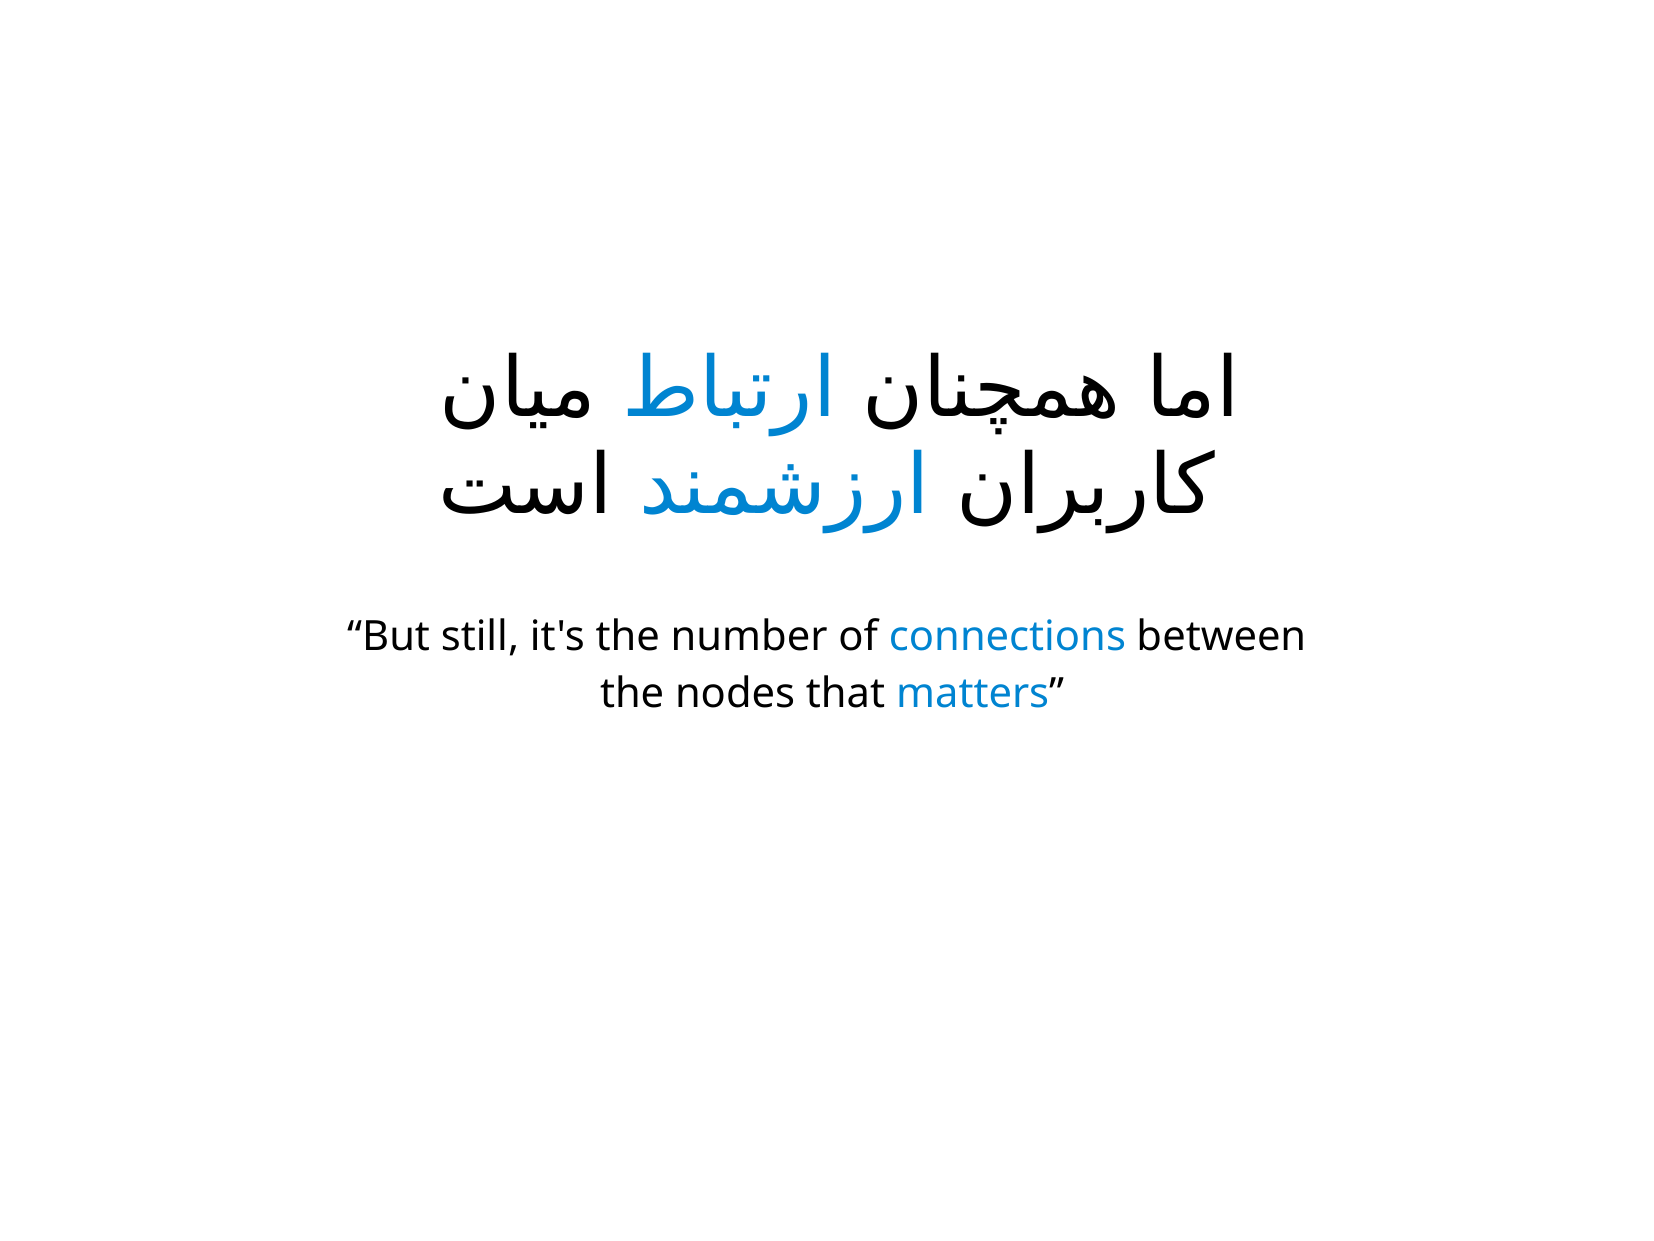

# اما همچنان ارتباط میان
کاربران ارزشمند است
“But still, it's the number of connections between
 the nodes that matters”